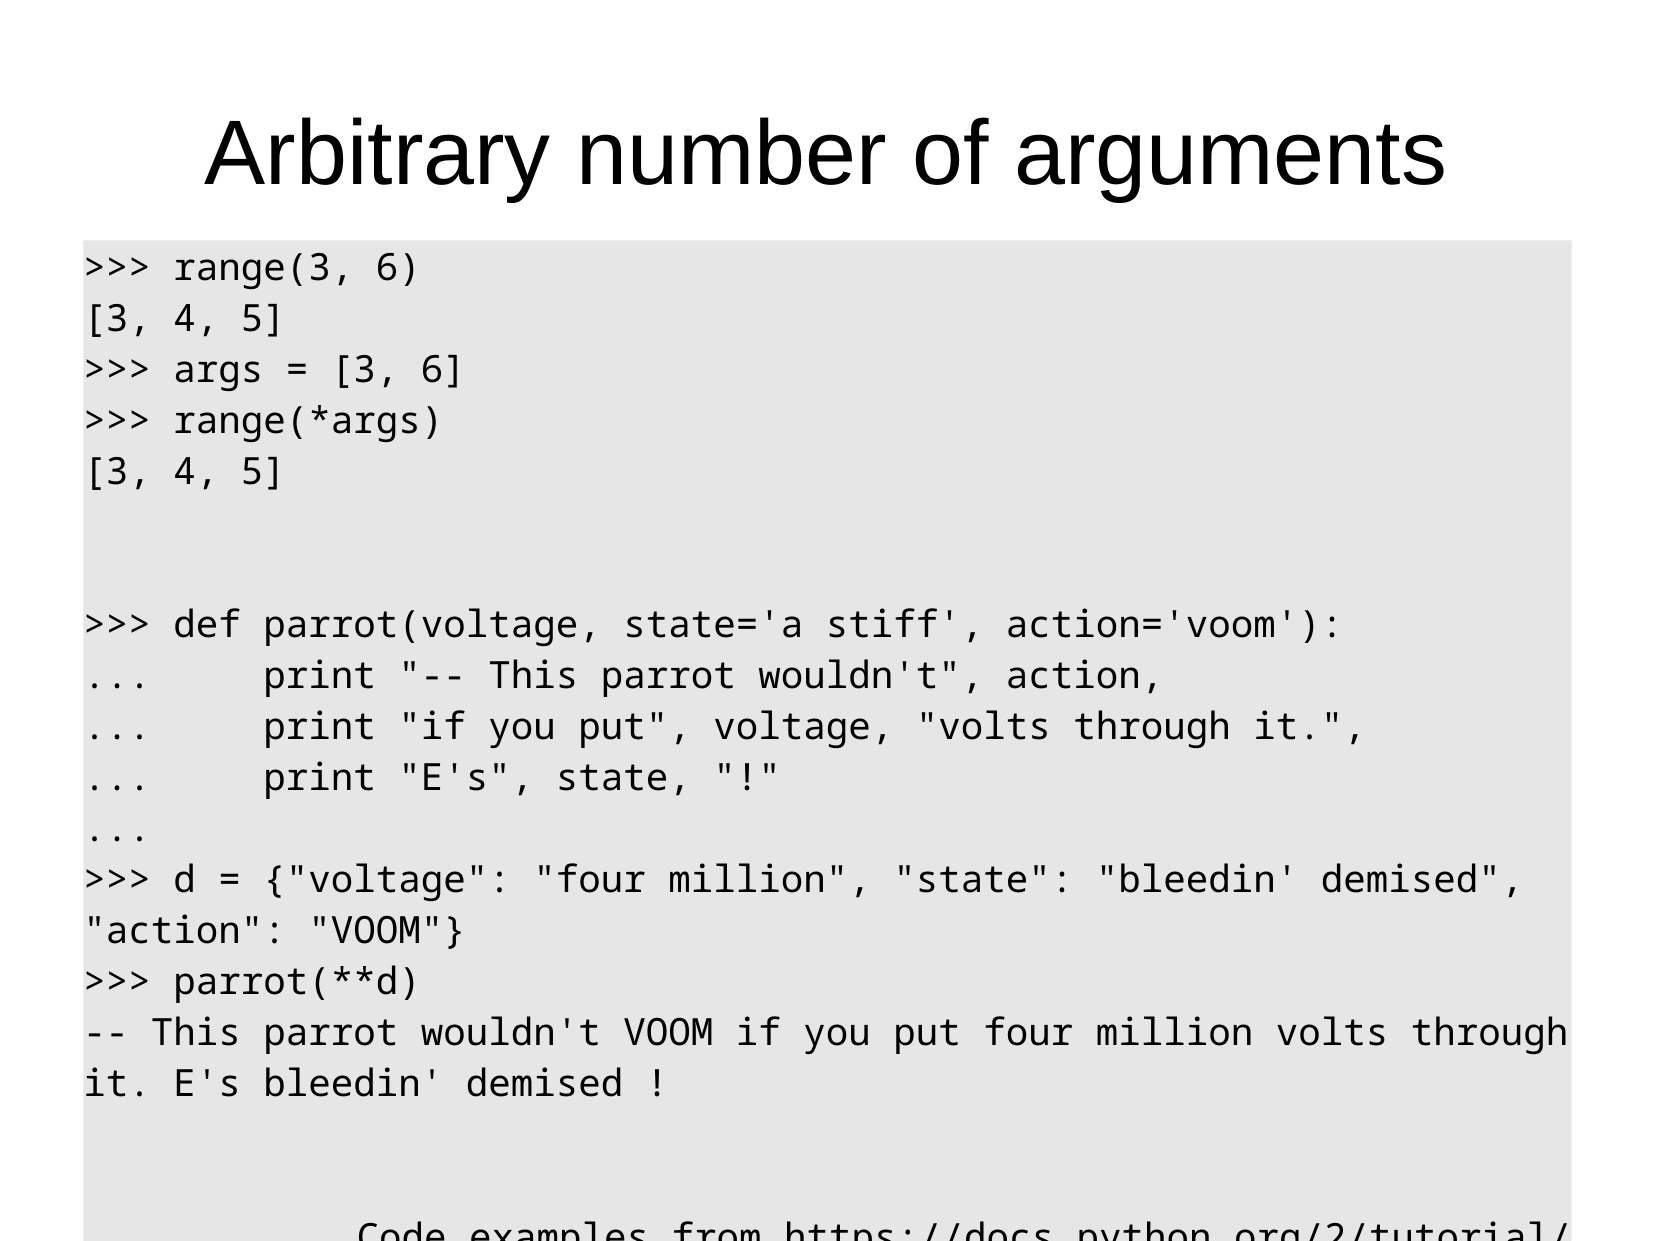

# Arbitrary number of arguments
>>> range(3, 6)
[3, 4, 5]
>>> args = [3, 6]
>>> range(*args)
[3, 4, 5]
>>> def parrot(voltage, state='a stiff', action='voom'):
... print "-- This parrot wouldn't", action,
... print "if you put", voltage, "volts through it.",
... print "E's", state, "!"
...
>>> d = {"voltage": "four million", "state": "bleedin' demised", "action": "VOOM"}
>>> parrot(**d)
-- This parrot wouldn't VOOM if you put four million volts through it. E's bleedin' demised !
Code examples from https://docs.python.org/2/tutorial/